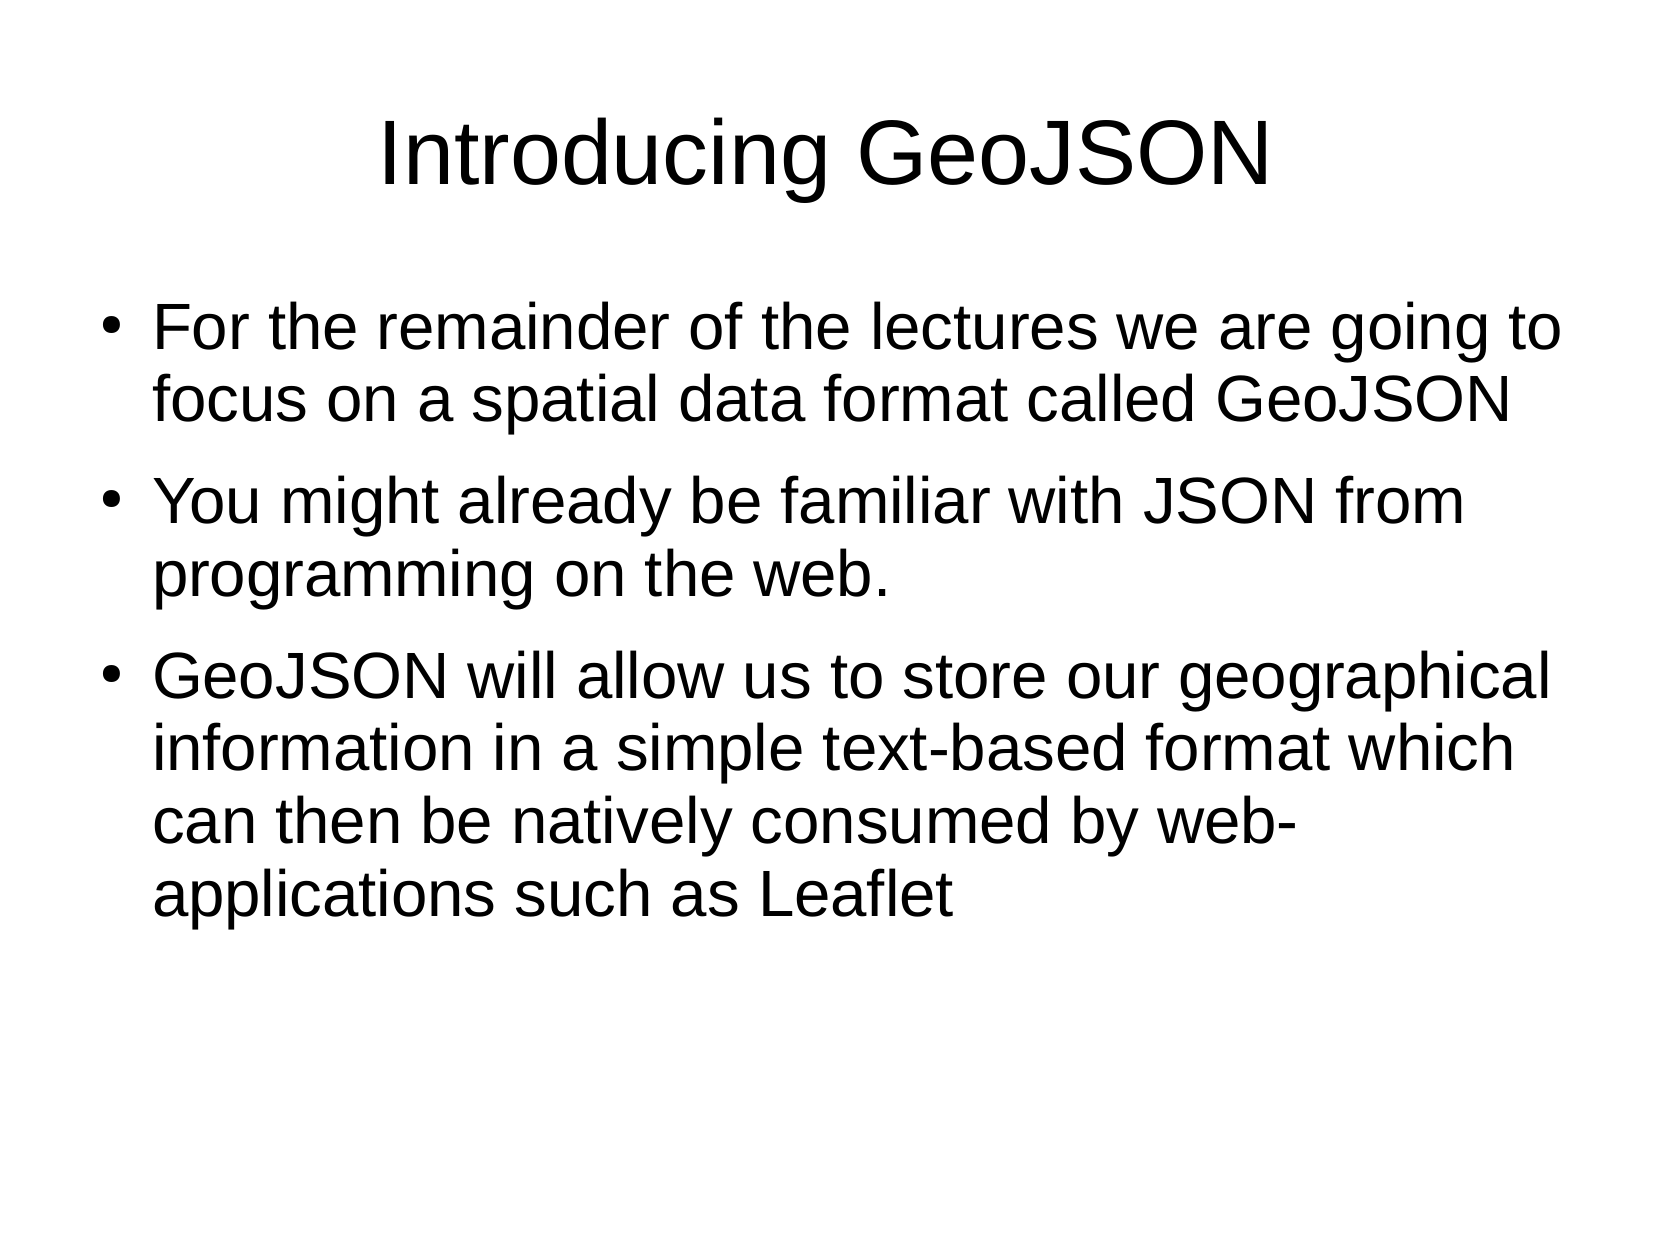

# Introducing GeoJSON
For the remainder of the lectures we are going to focus on a spatial data format called GeoJSON
You might already be familiar with JSON from programming on the web.
GeoJSON will allow us to store our geographical information in a simple text-based format which can then be natively consumed by web-applications such as Leaflet